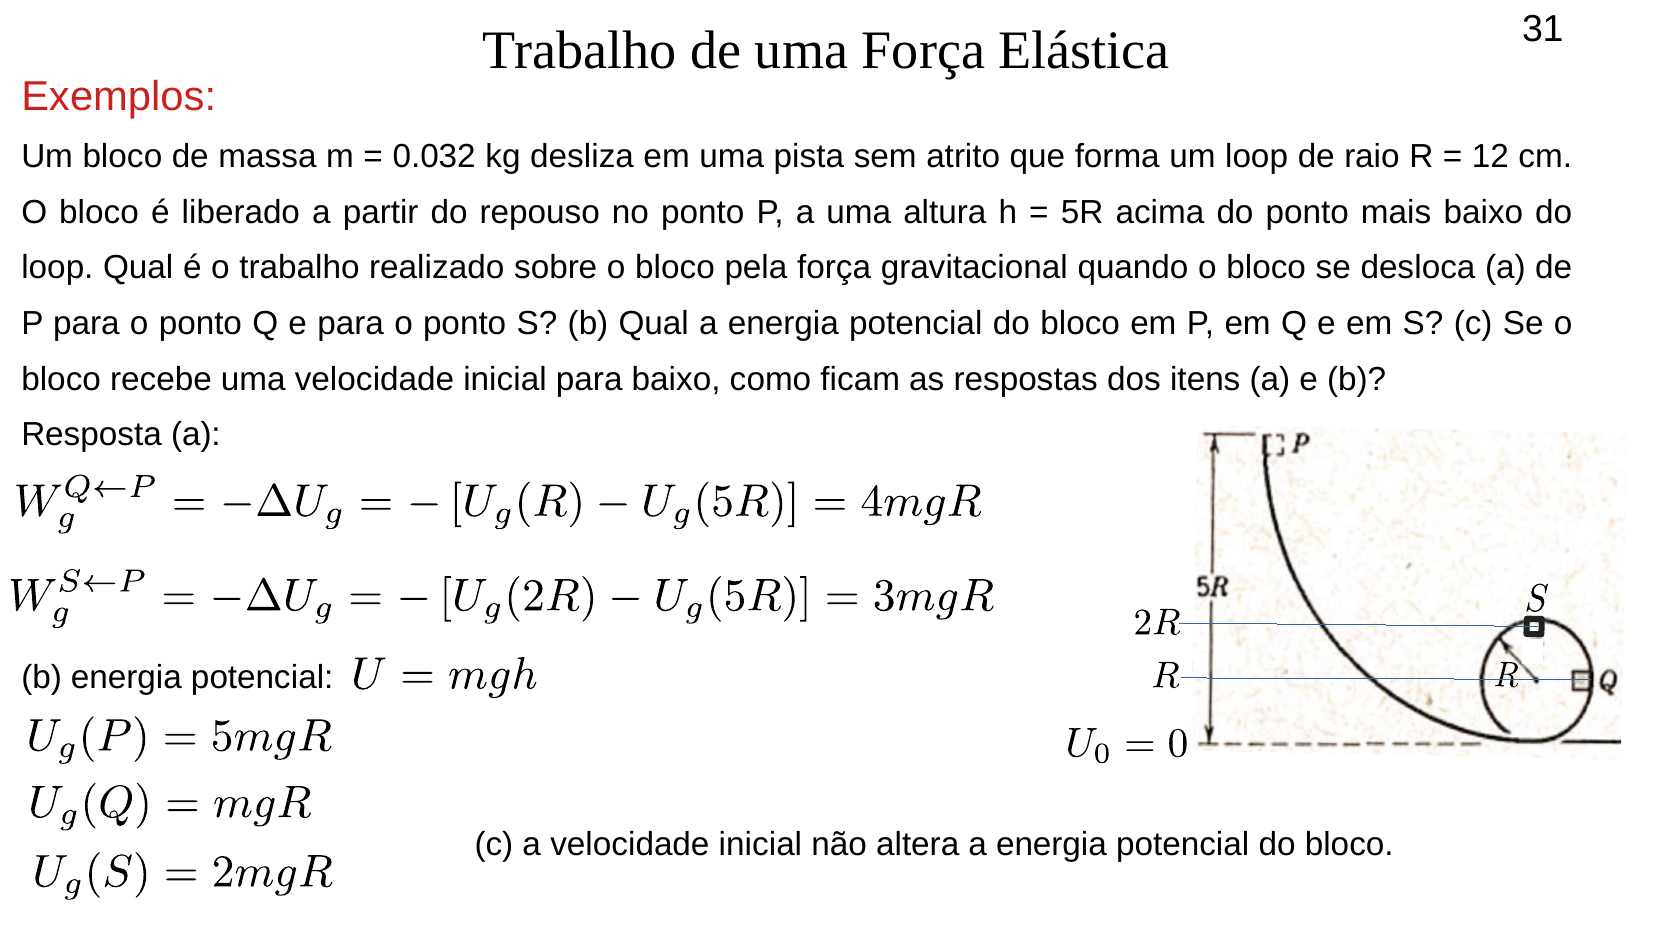

Trabalho de uma Força Elástica
Exemplos:
Um bloco de massa m = 0.032 kg desliza em uma pista sem atrito que forma um loop de raio R = 12 cm. O bloco é liberado a partir do repouso no ponto P, a uma altura h = 5R acima do ponto mais baixo do loop. Qual é o trabalho realizado sobre o bloco pela força gravitacional quando o bloco se desloca (a) de P para o ponto Q e para o ponto S? (b) Qual a energia potencial do bloco em P, em Q e em S? (c) Se o bloco recebe uma velocidade inicial para baixo, como ficam as respostas dos itens (a) e (b)?
Resposta (a):
(b) energia potencial:
 (c) a velocidade inicial não altera a energia potencial do bloco.